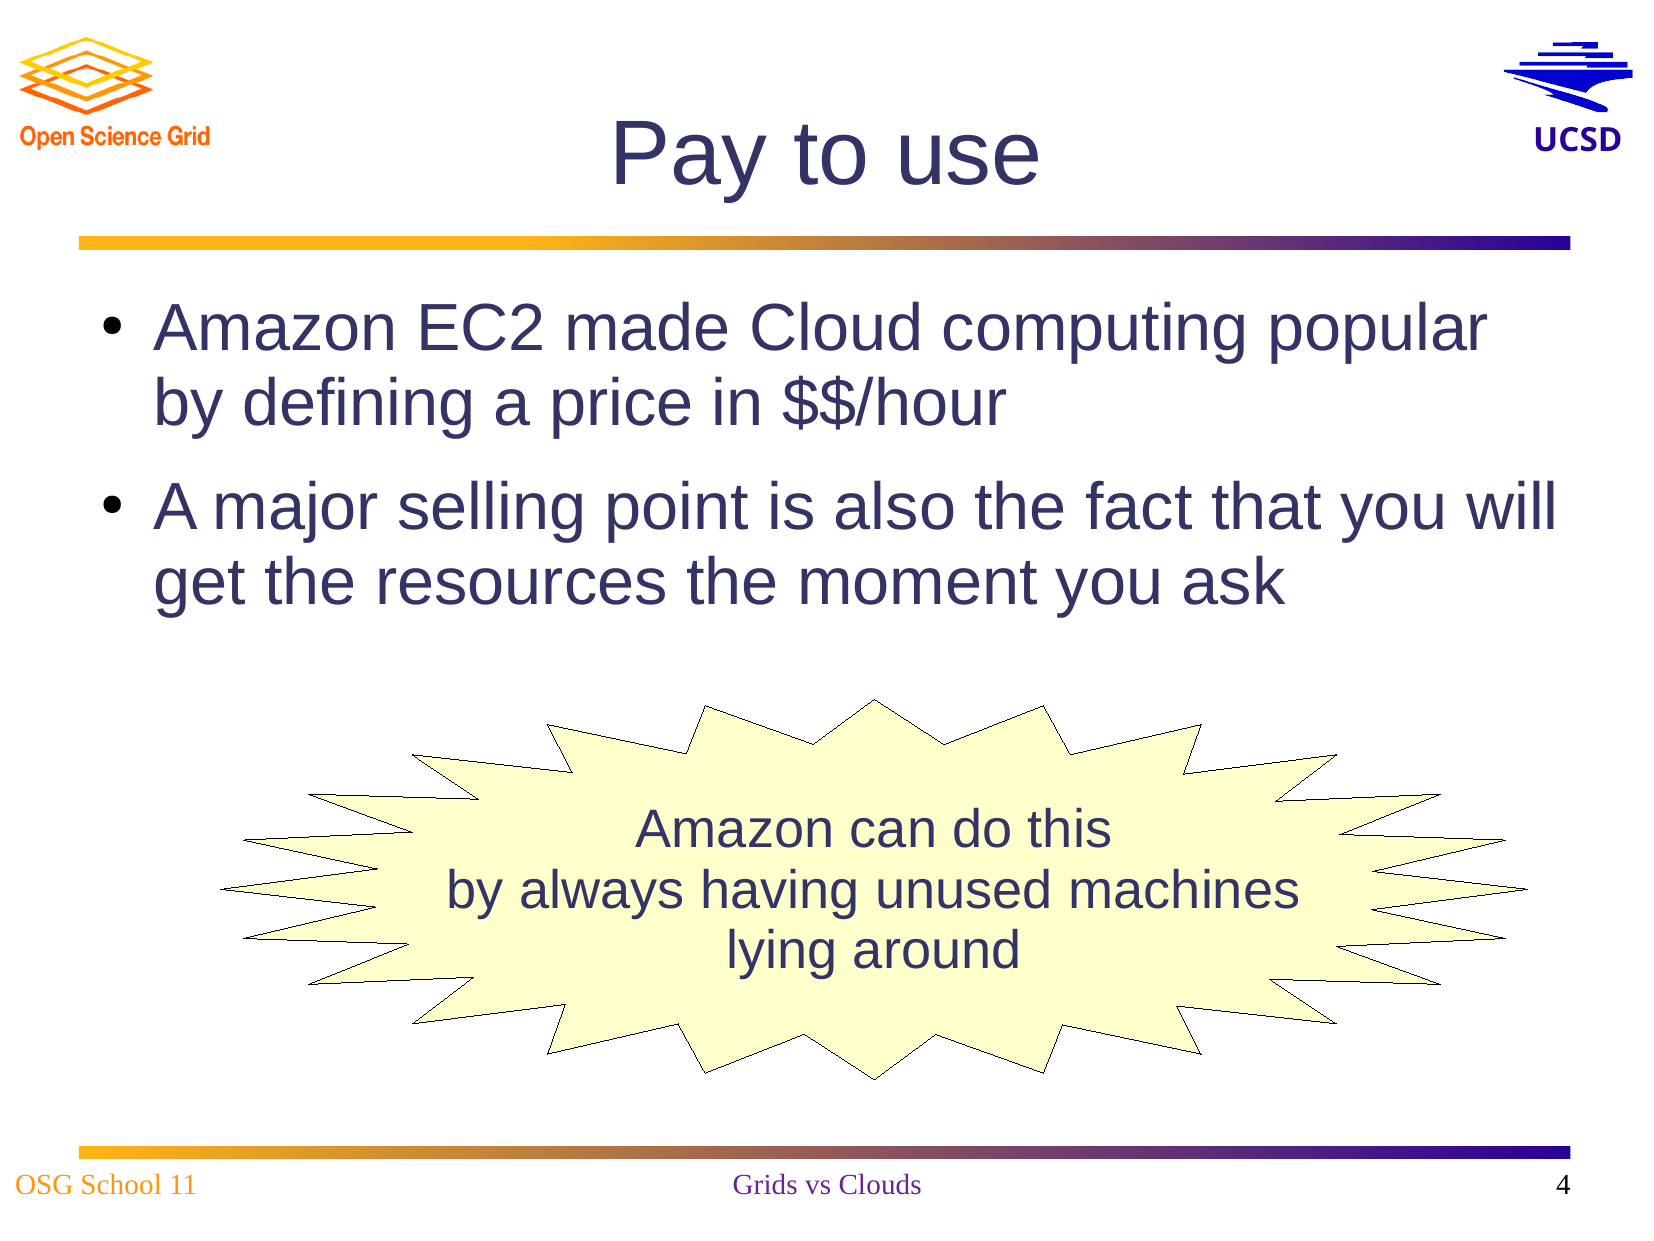

# Pay to use
Amazon EC2 made Cloud computing popular by defining a price in $$/hour
A major selling point is also the fact that you will get the resources the moment you ask
Amazon can do this
by always having unused machines
lying around
OSG School 11
Grids vs Clouds
4